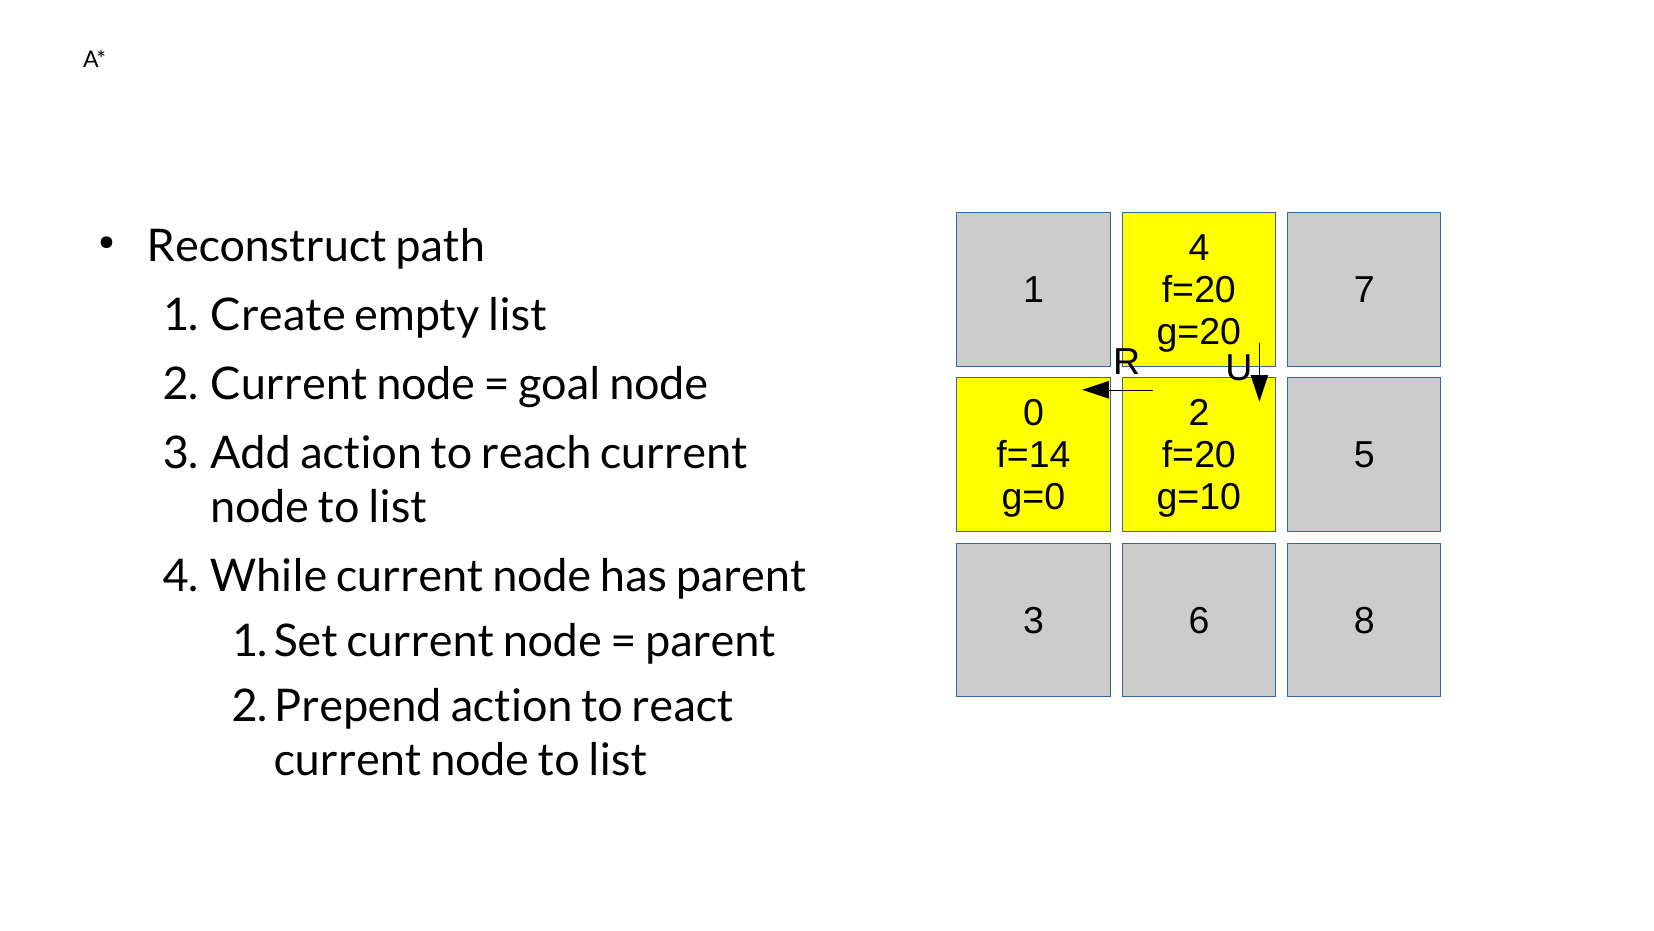

# A*
2
1
2
1
4
4
f=20
g=20
7
7
Reconstruct path
Create empty list
Current node = goal node
Add action to reach current node to list
While current node has parent
Set current node = parent
Prepend action to react current node to list
R
U
0
0
f=14
g=0
2
2
f=20
g=10
5
5
3
3
6
6
8
8